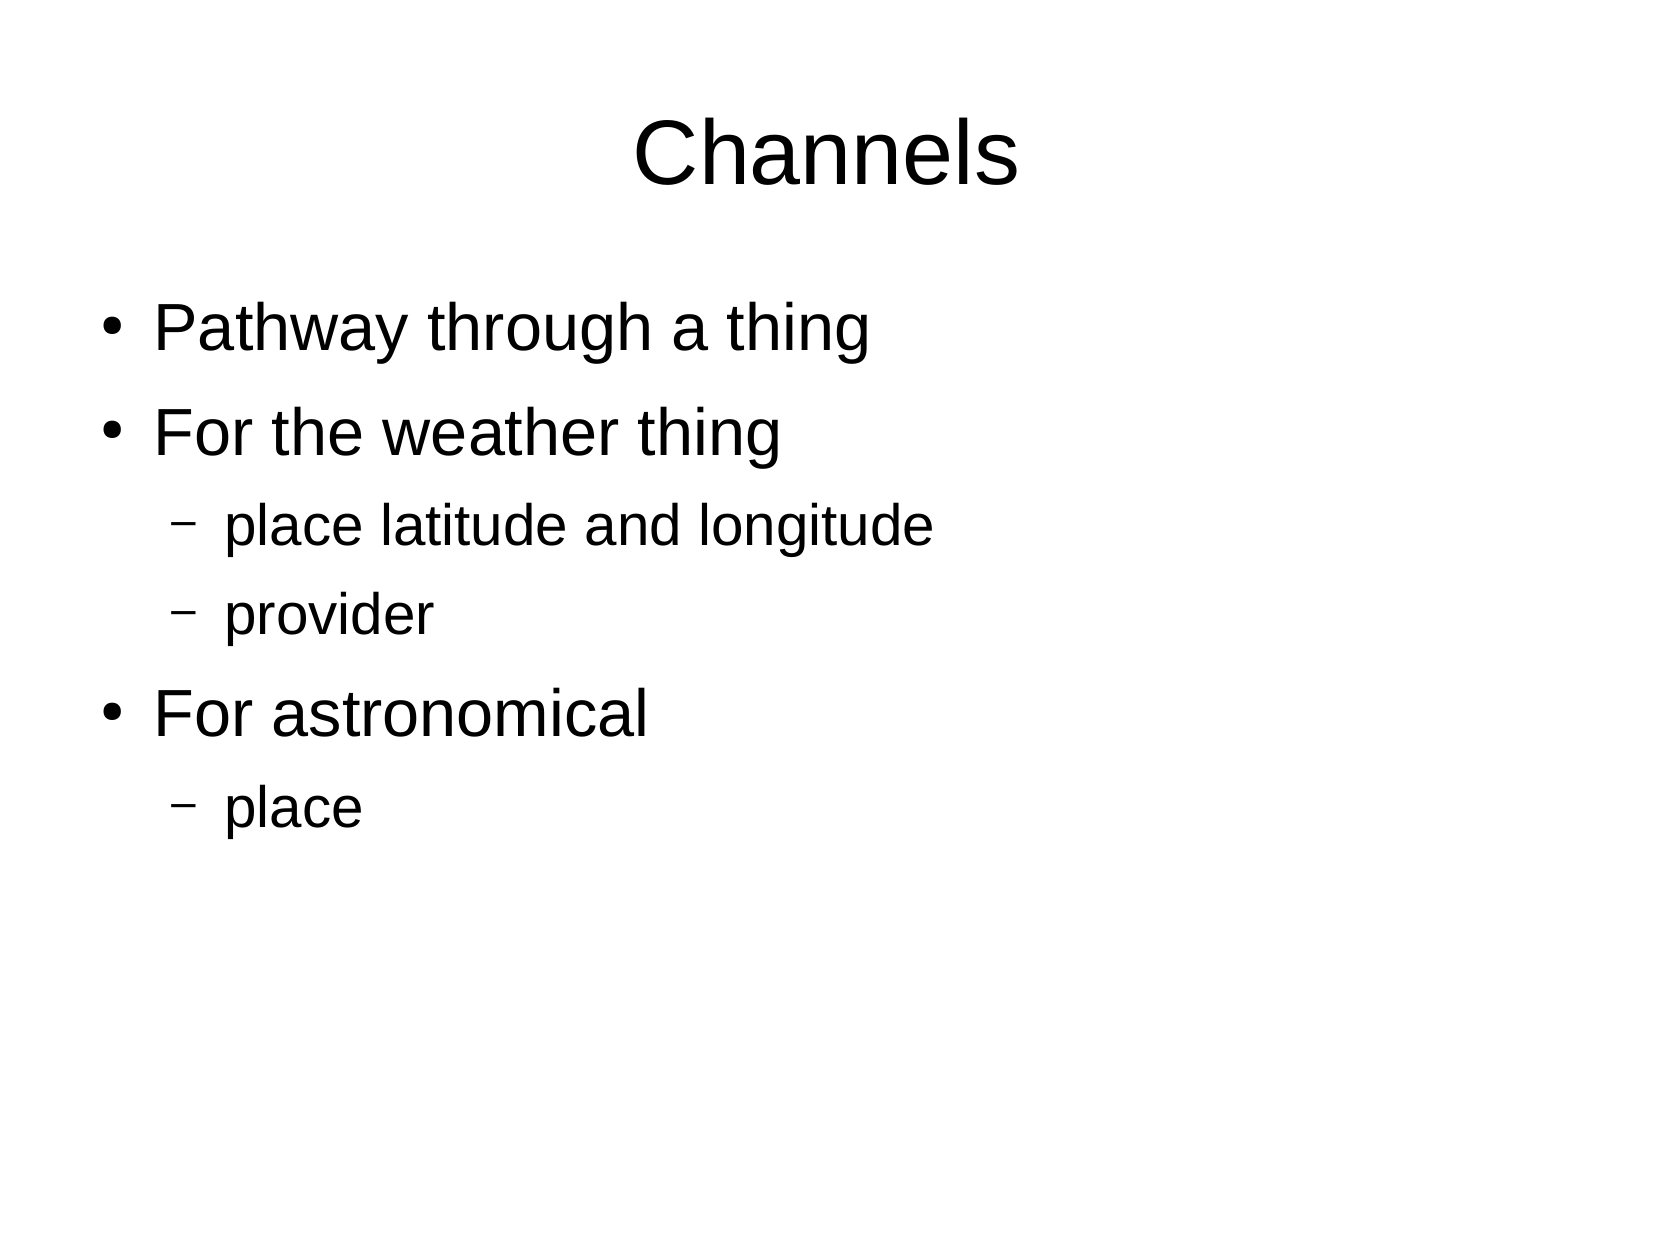

# Channels
Pathway through a thing
For the weather thing
place latitude and longitude
provider
For astronomical
place